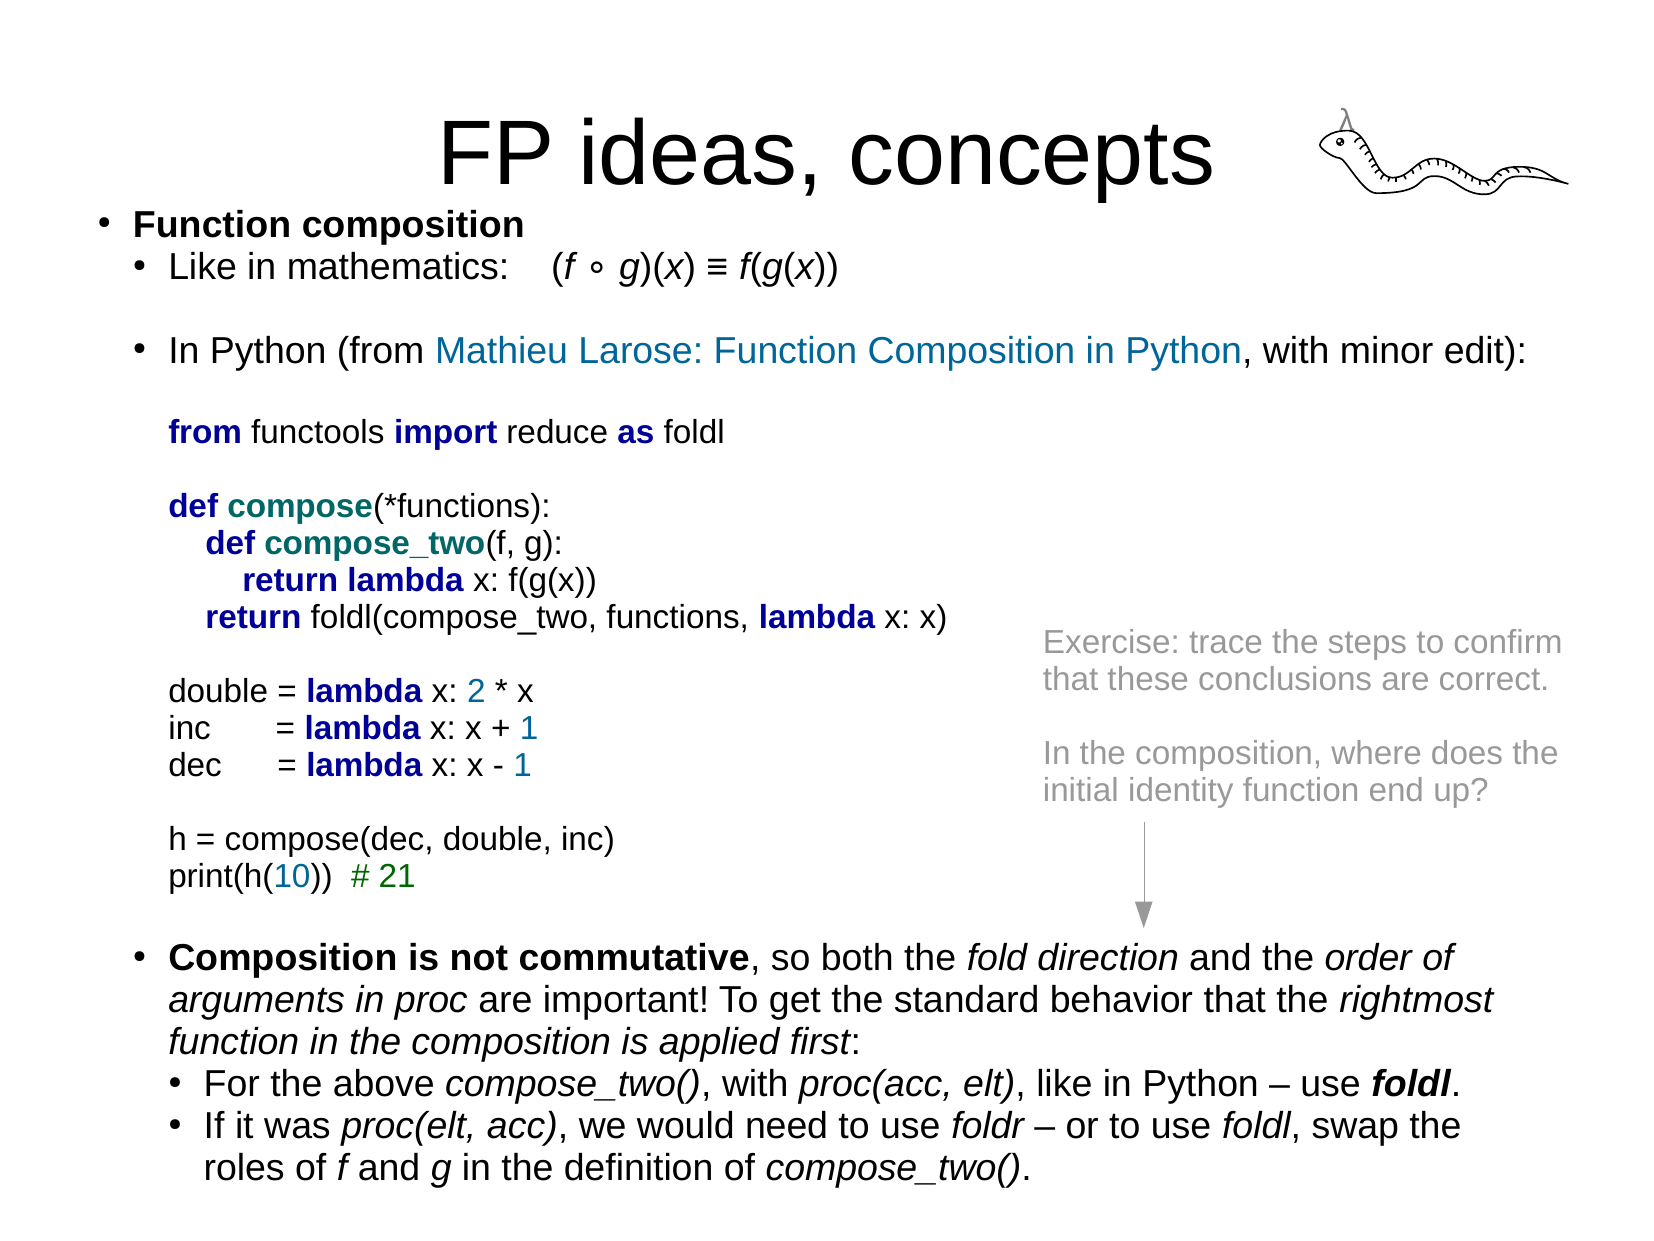

# FP ideas, concepts
Function composition
Like in mathematics: (f ∘ g)(x) ≡ f(g(x))
In Python (from Mathieu Larose: Function Composition in Python, with minor edit):
from functools import reduce as foldl
def compose(*functions):
 def compose_two(f, g):
 return lambda x: f(g(x))
 return foldl(compose_two, functions, lambda x: x)
double = lambda x: 2 * x
inc = lambda x: x + 1
dec = lambda x: x - 1
h = compose(dec, double, inc)
print(h(10)) # 21
Composition is not commutative, so both the fold direction and the order of arguments in proc are important! To get the standard behavior that the rightmost function in the composition is applied first:
For the above compose_two(), with proc(acc, elt), like in Python – use foldl.
If it was proc(elt, acc), we would need to use foldr – or to use foldl, swap the roles of f and g in the definition of compose_two().
Exercise: trace the steps to confirm
that these conclusions are correct.
In the composition, where does the
initial identity function end up?